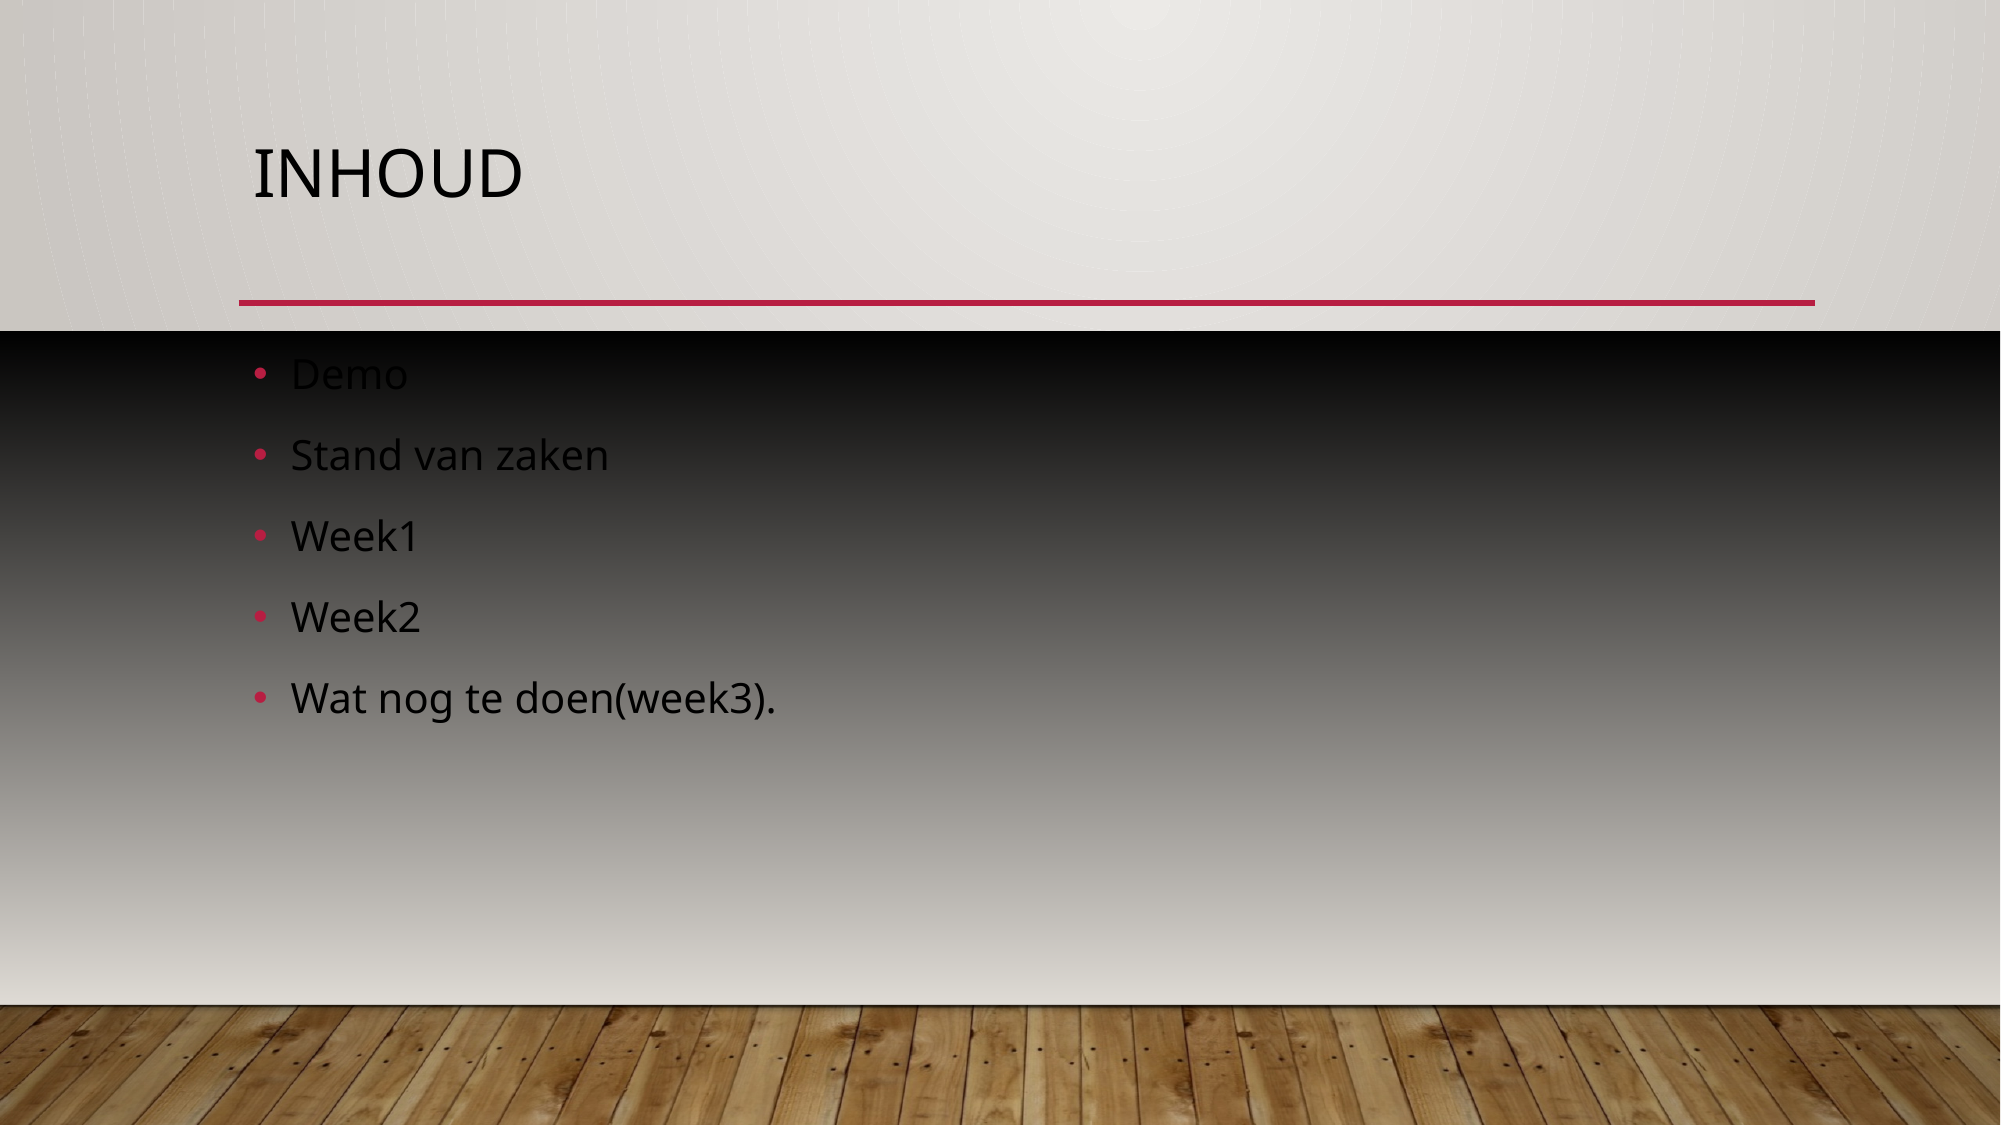

# Inhoud
Demo
Stand van zaken
Week1
Week2
Wat nog te doen(week3).